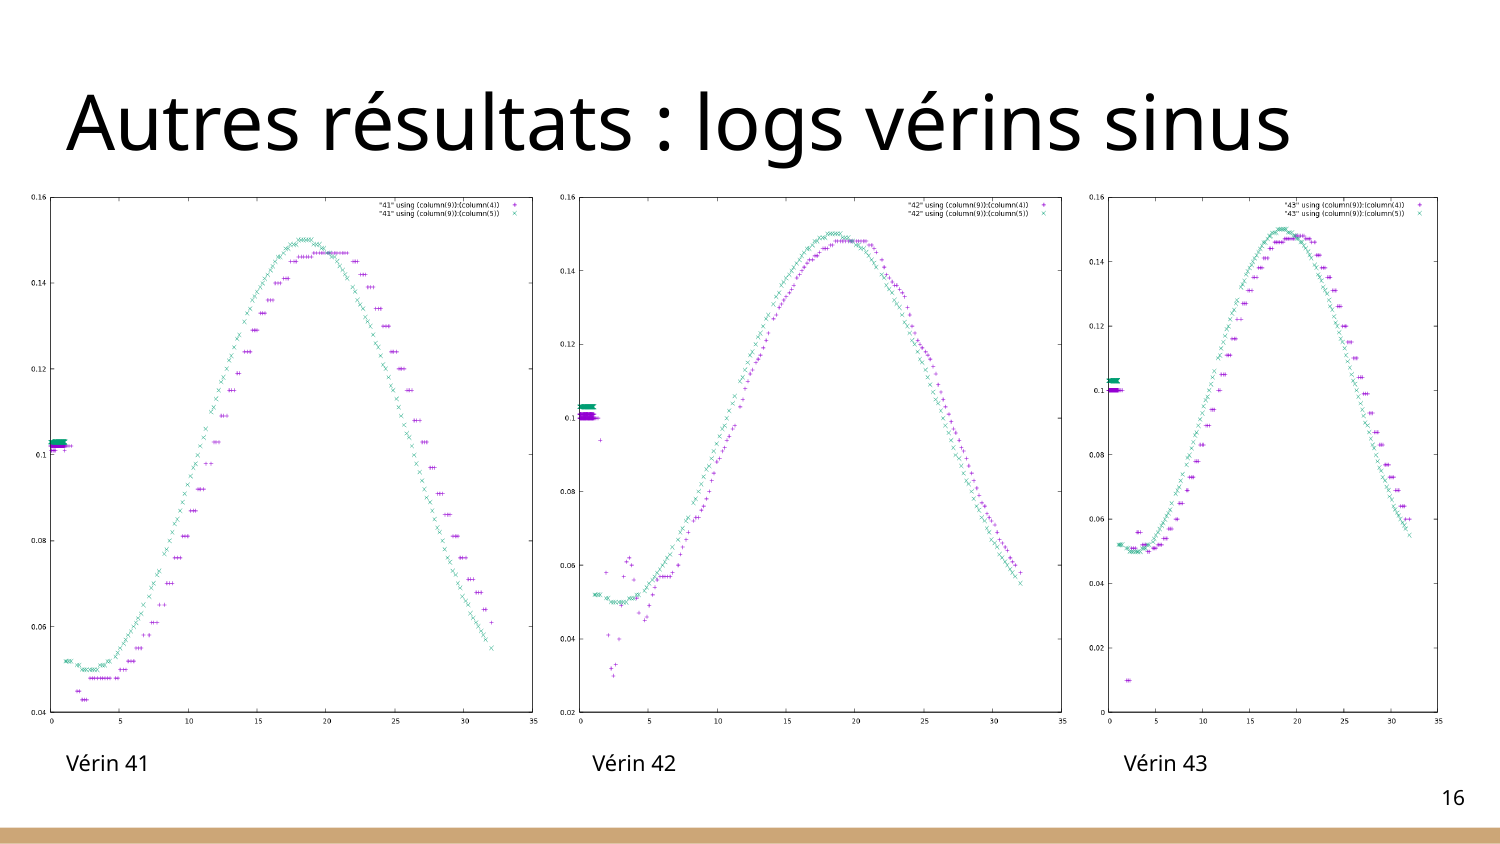

# Autres résultats : logs vérins sinus
Vérin 41
Vérin 42
Vérin 43